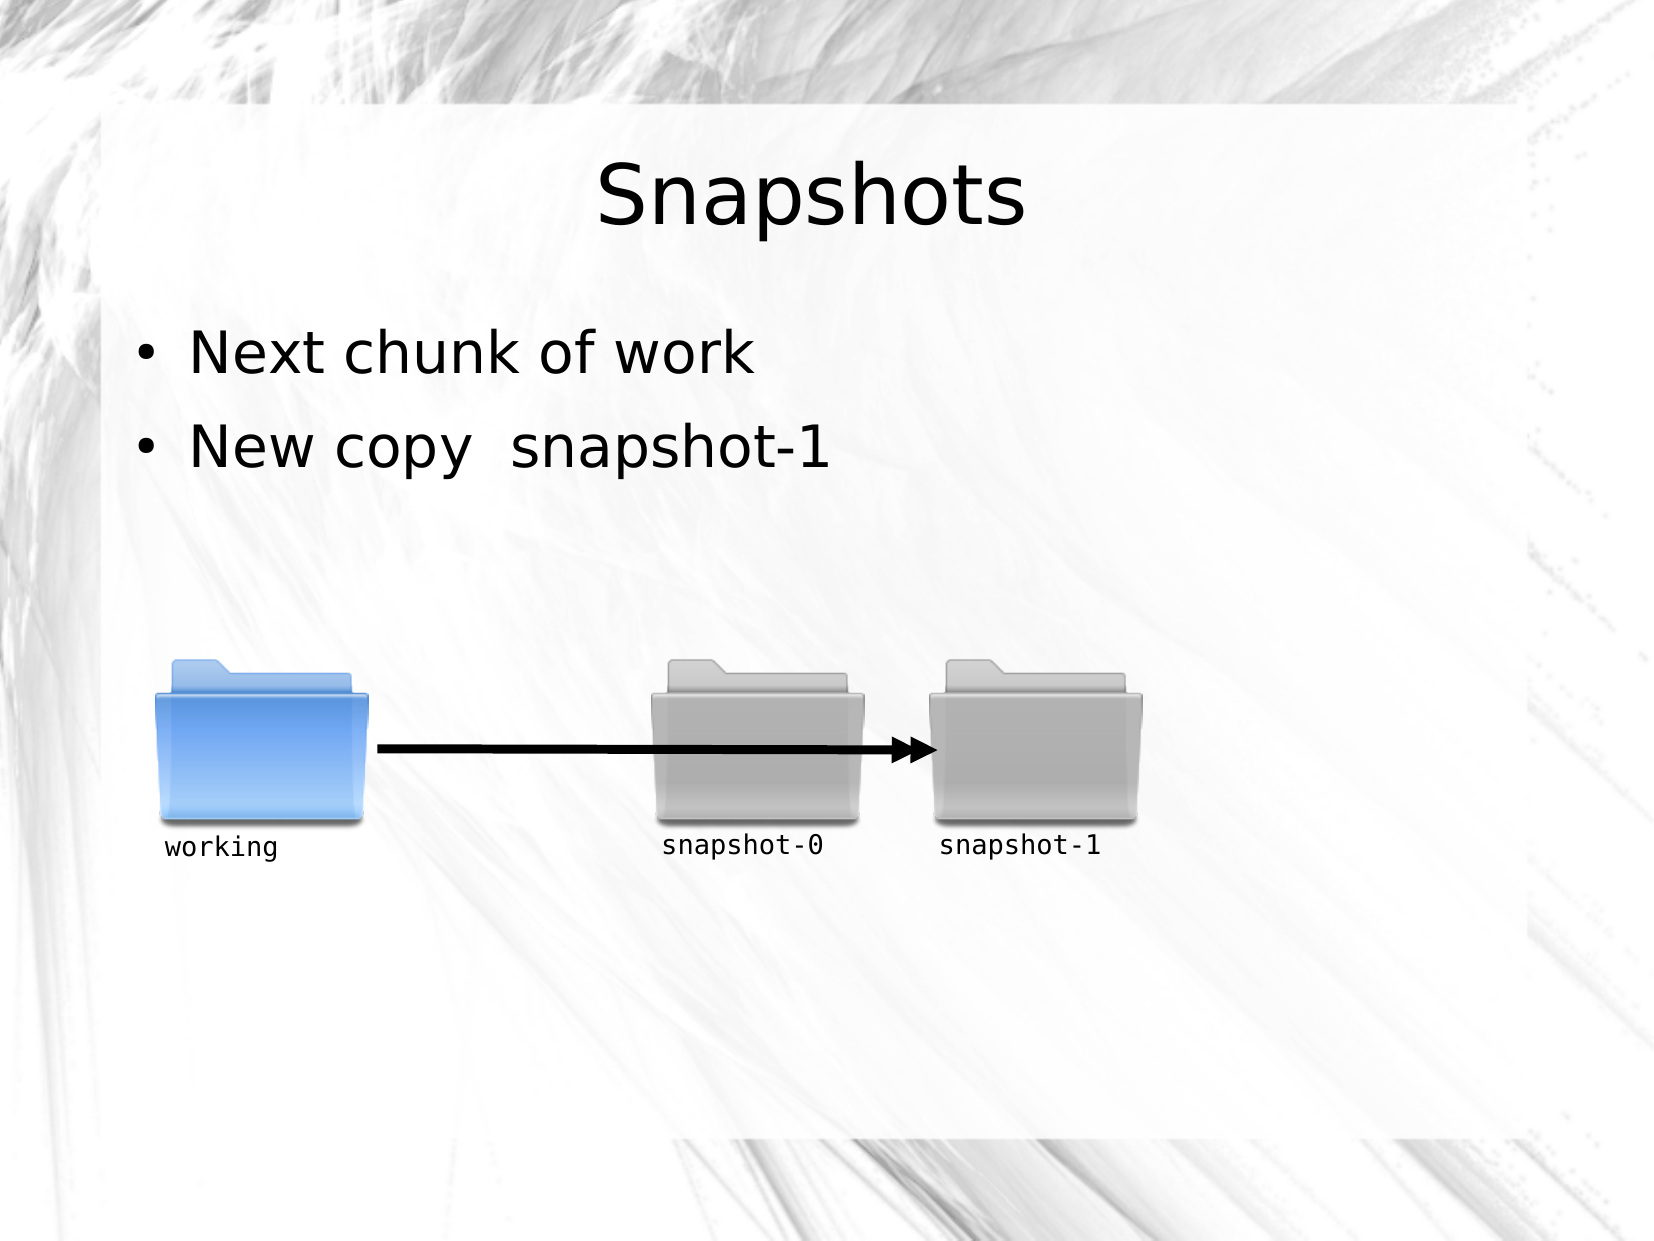

# Snapshots
Next chunk of work
New copy snapshot-1
working
snapshot-0
snapshot-1